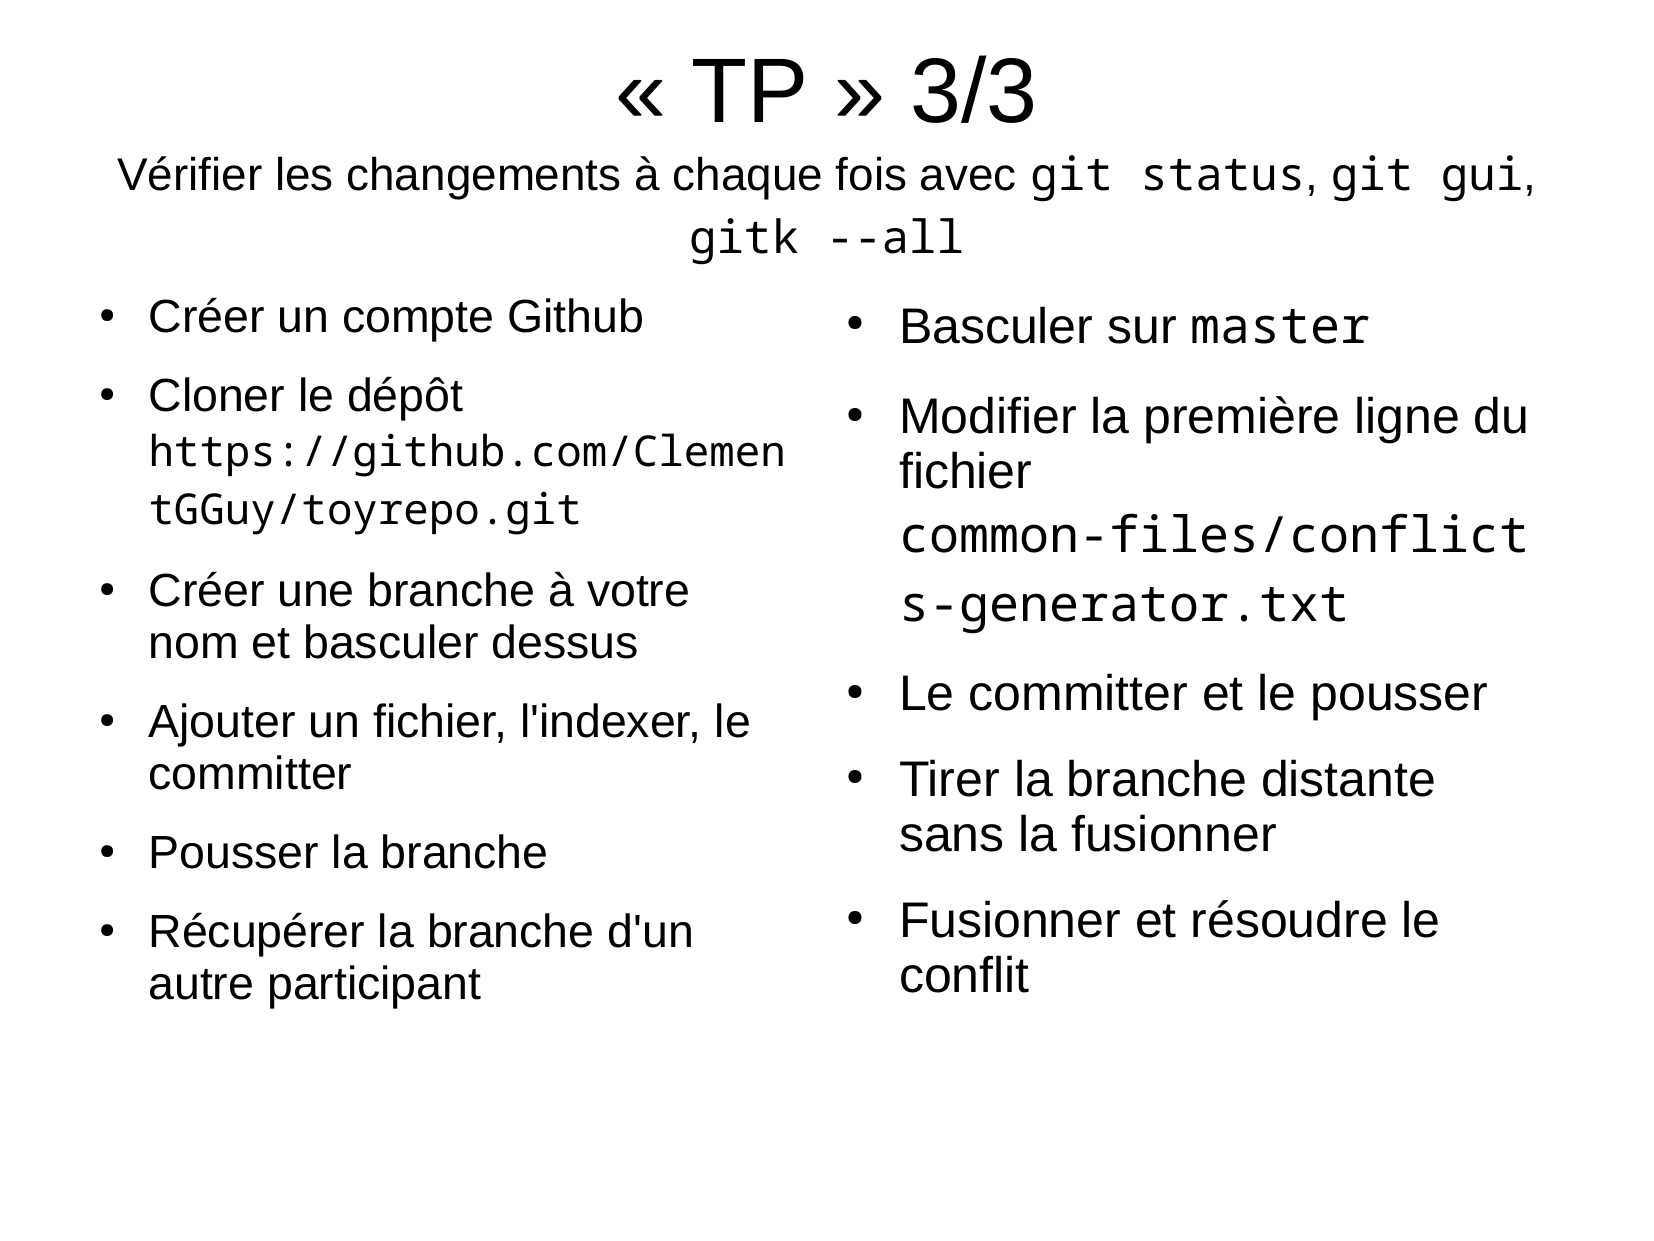

# « TP » 3/3 Vérifier les changements à chaque fois avec git status, git gui, gitk --all
Créer un compte Github
Cloner le dépôt https://github.com/ClementGGuy/toyrepo.git
Créer une branche à votre nom et basculer dessus
Ajouter un fichier, l'indexer, le committer
Pousser la branche
Récupérer la branche d'un autre participant
Basculer sur master
Modifier la première ligne du fichier common-files/conflicts-generator.txt
Le committer et le pousser
Tirer la branche distante sans la fusionner
Fusionner et résoudre le conflit